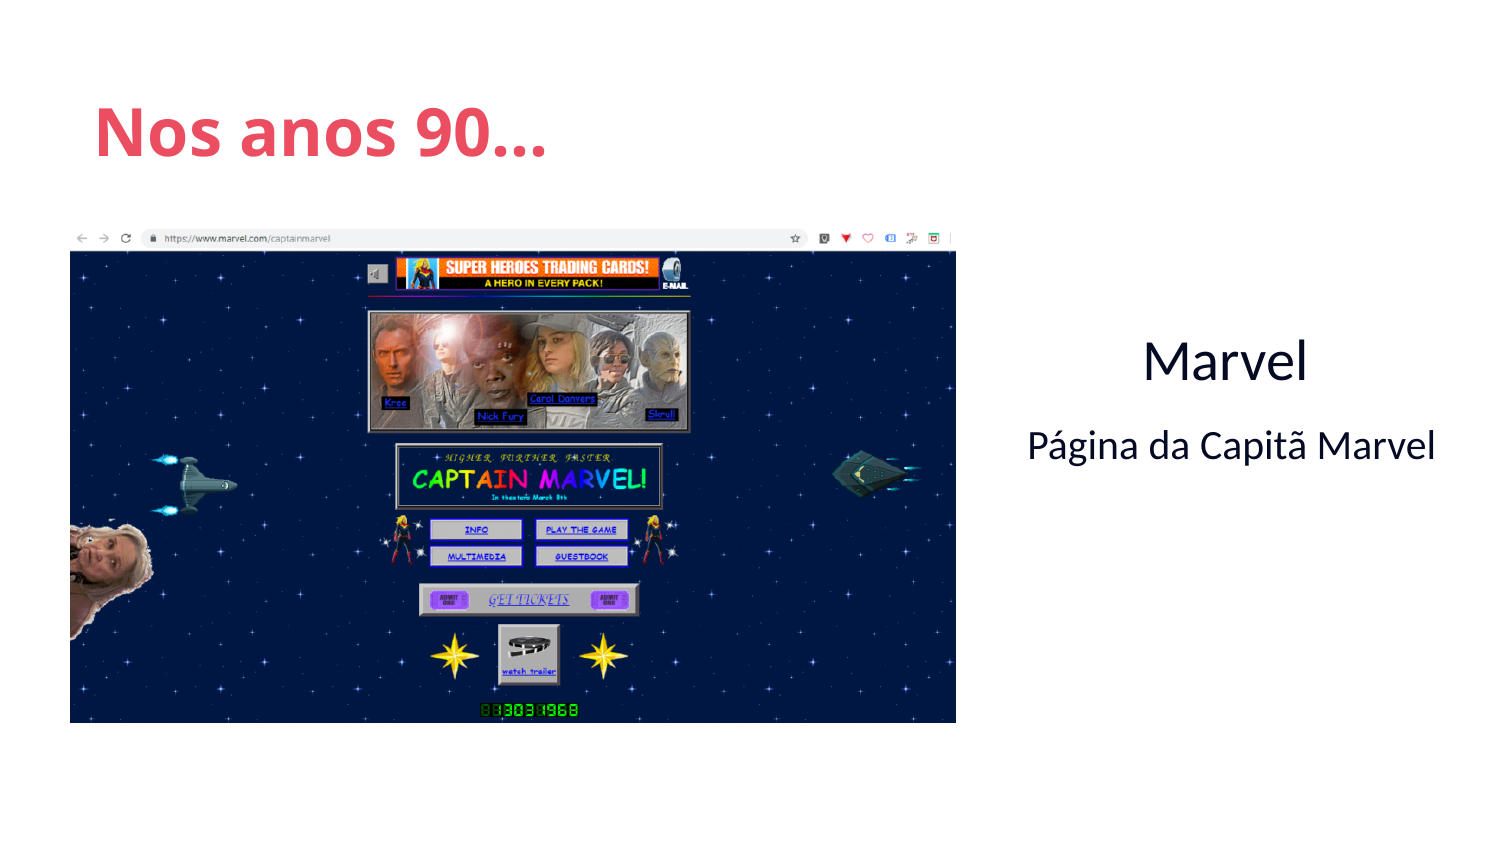

Nos anos 90…
Marvel
Página da Capitã Marvel